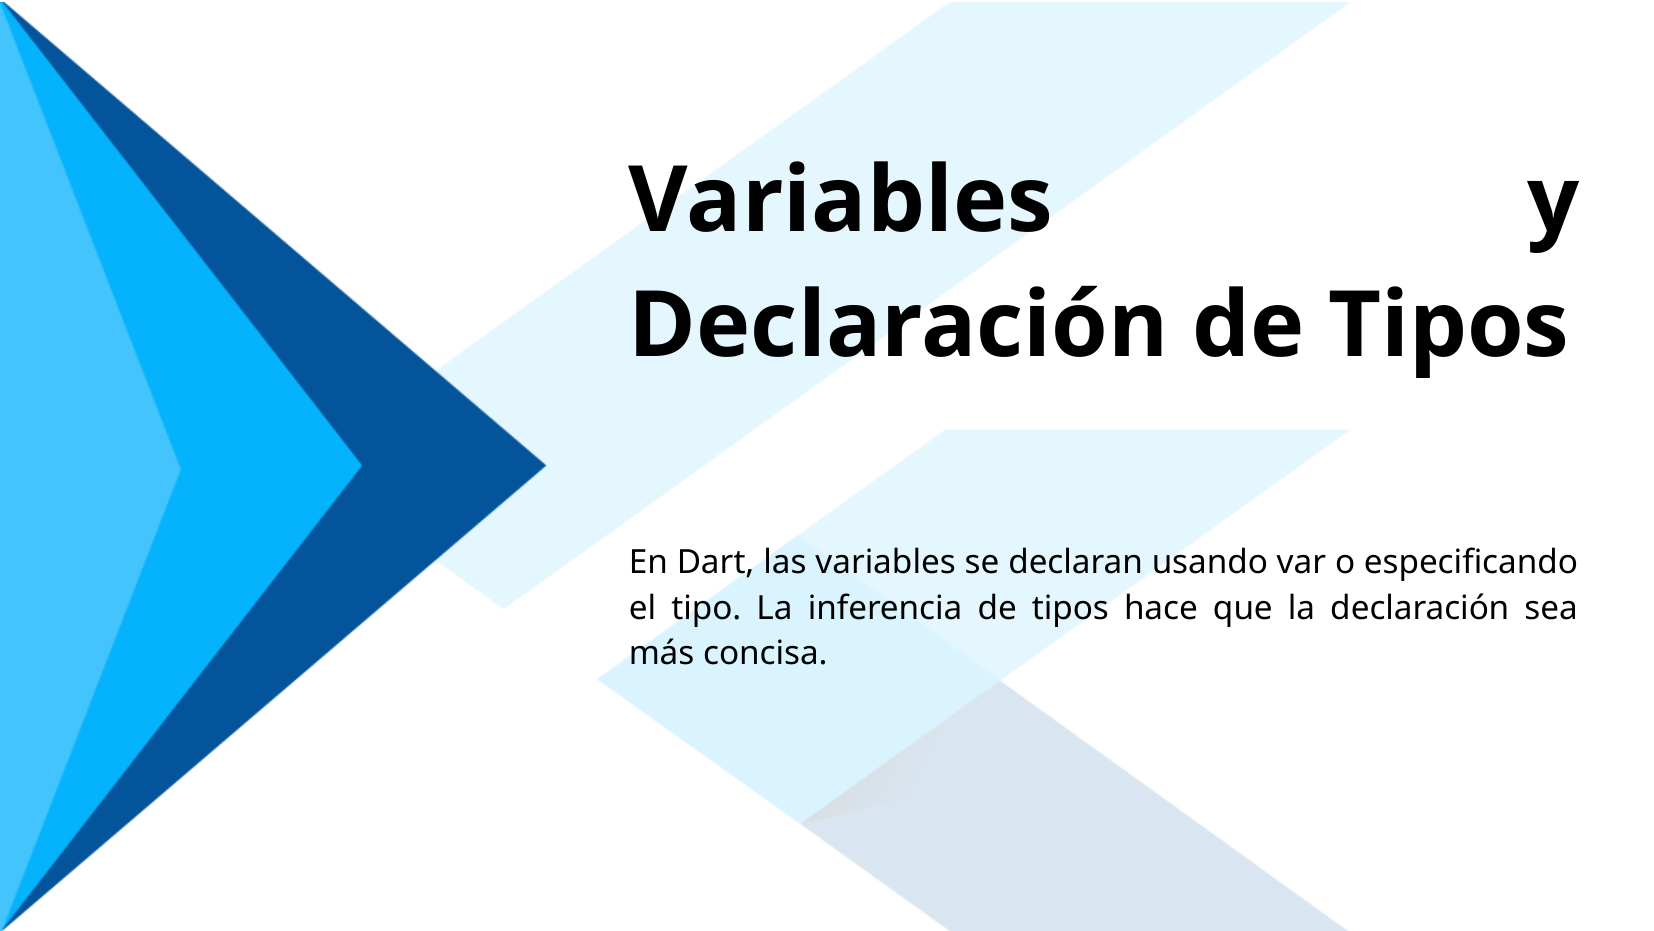

Variables y Declaración de Tipos
En Dart, las variables se declaran usando var o especificando el tipo. La inferencia de tipos hace que la declaración sea más concisa.